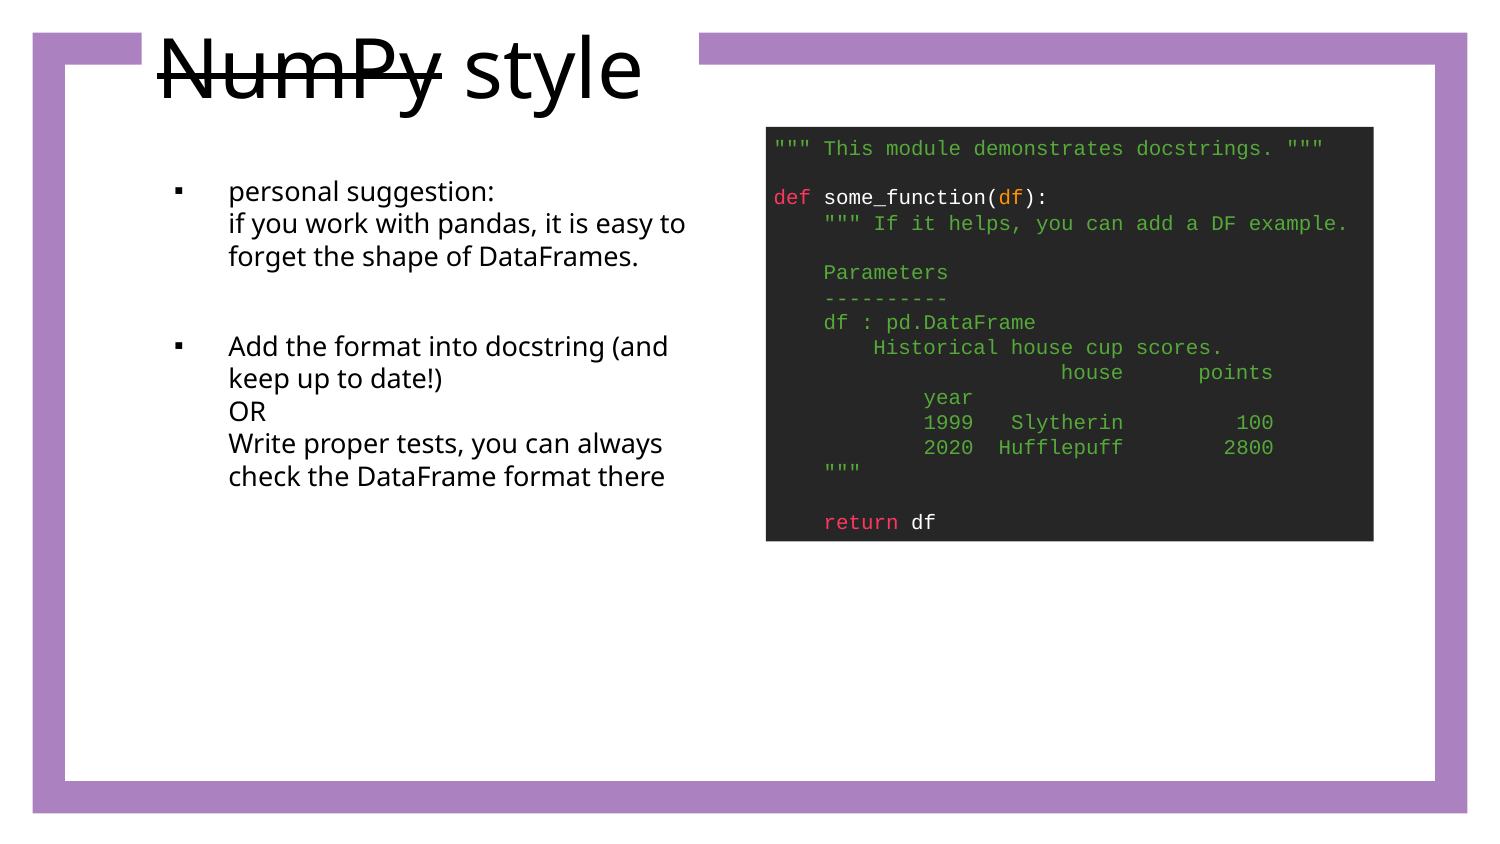

# NumPy style
""" This module demonstrates docstrings. """
def some_function(df):
 """ If it helps, you can add a DF example.
 Parameters
 ----------
 df : pd.DataFrame
 Historical house cup scores.
 house points
 year
 1999 Slytherin 100
 2020 Hufflepuff 2800
 """
 return df
personal suggestion:
if you work with pandas, it is easy to forget the shape of DataFrames.
Add the format into docstring (and keep up to date!)
OR
Write proper tests, you can always check the DataFrame format there